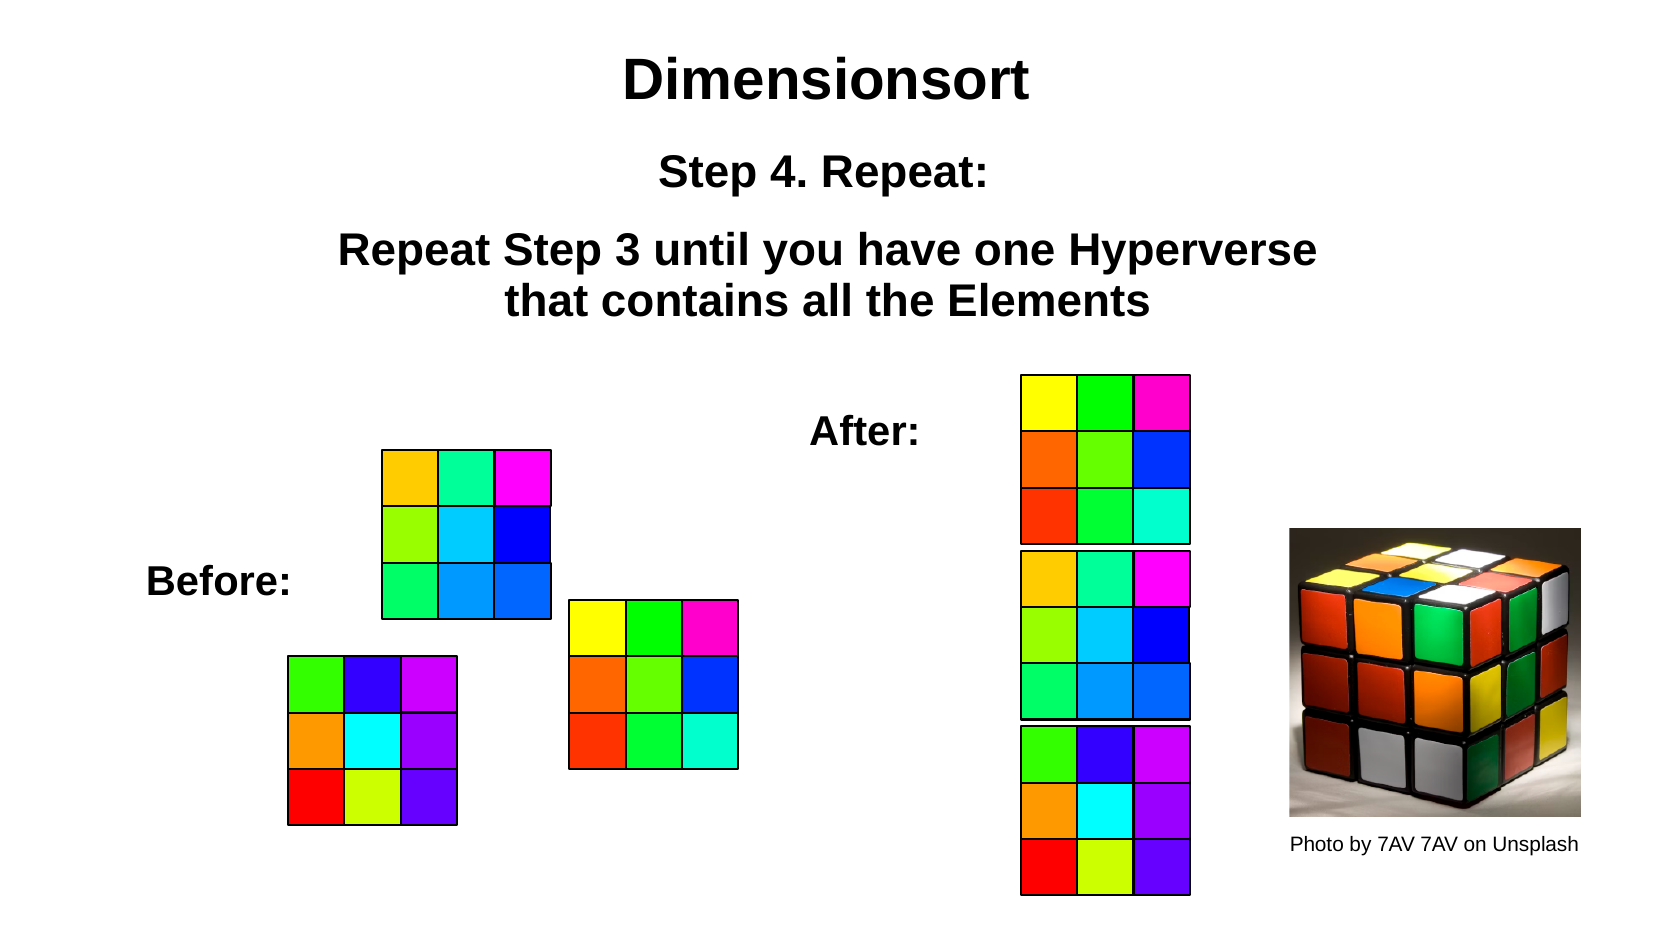

# Dimensionsort
Step 4. Repeat:
Repeat Step 3 until you have one Hyperverse that contains all the Elements
After:
Before:
Photo by 7AV 7AV on Unsplash